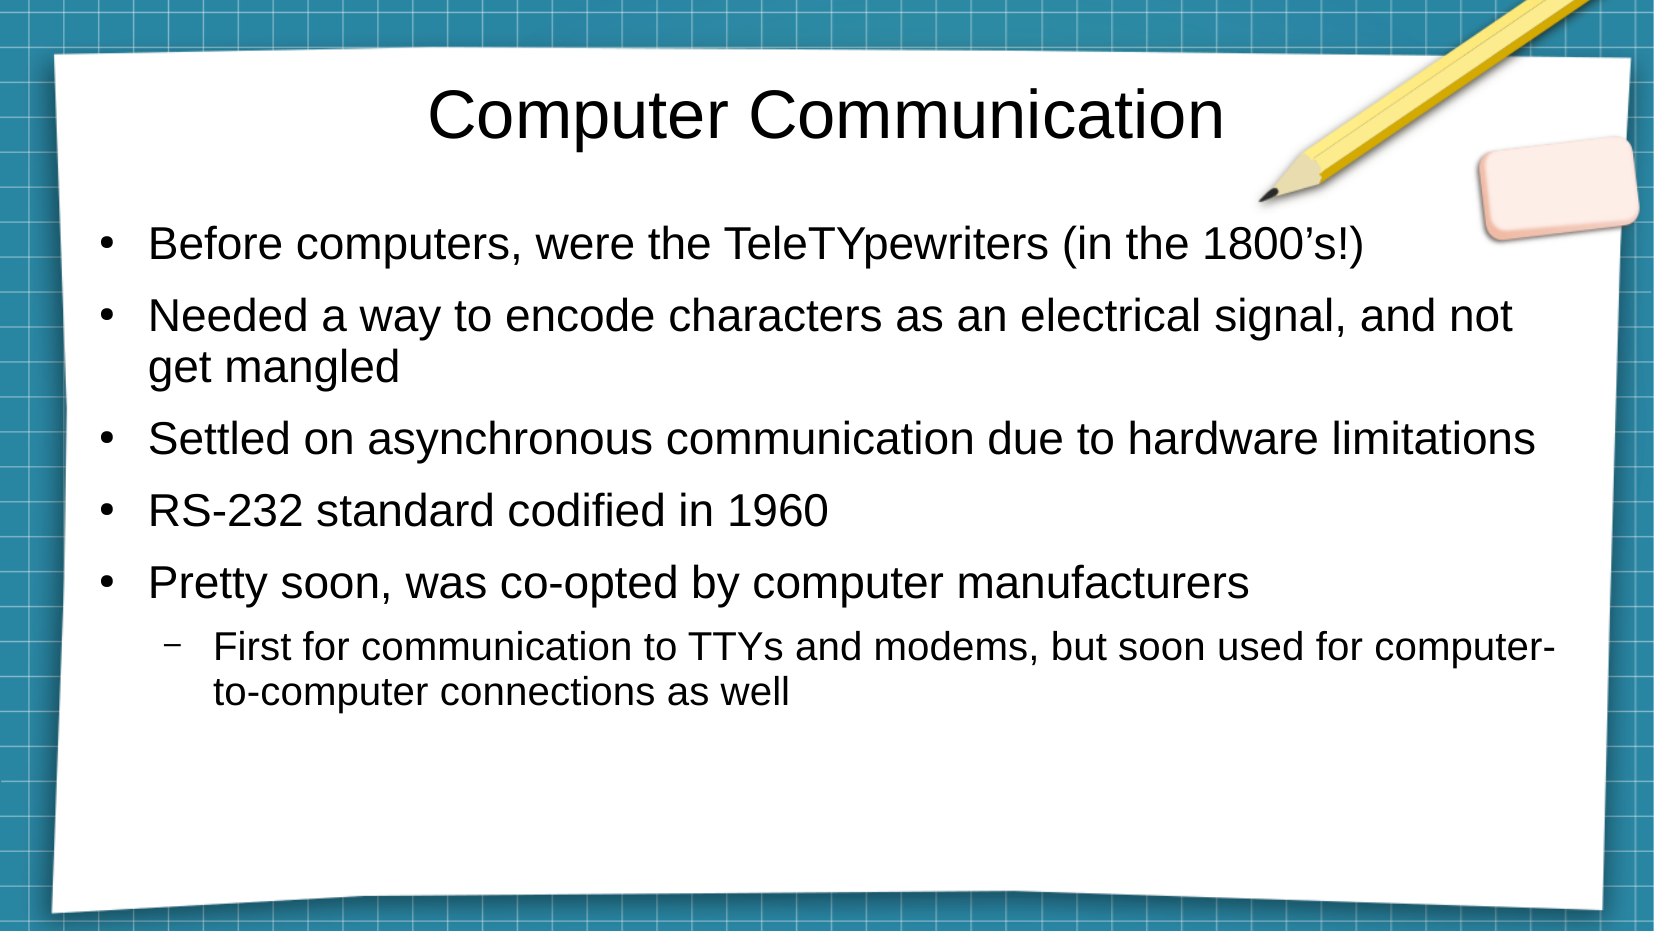

# Computer Communication
Before computers, were the TeleTYpewriters (in the 1800’s!)
Needed a way to encode characters as an electrical signal, and not get mangled
Settled on asynchronous communication due to hardware limitations
RS-232 standard codified in 1960
Pretty soon, was co-opted by computer manufacturers
First for communication to TTYs and modems, but soon used for computer-to-computer connections as well